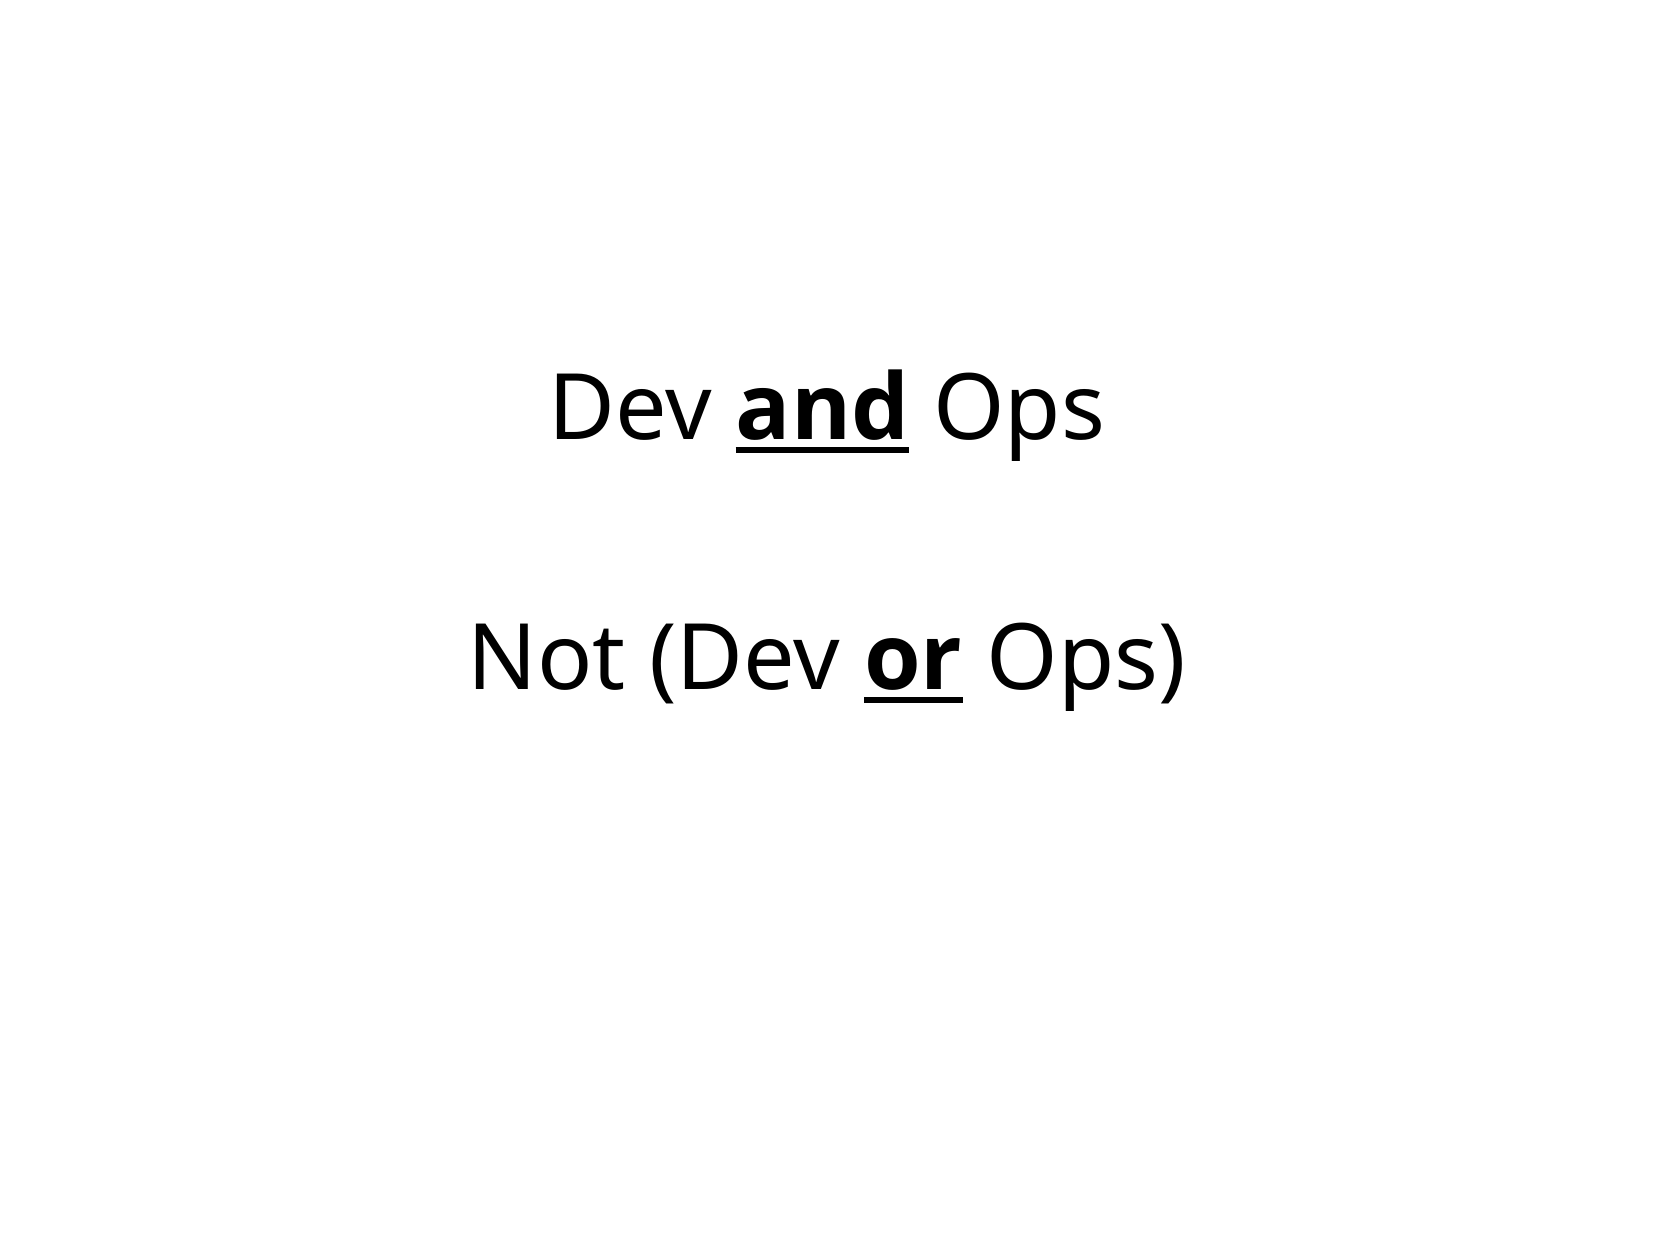

# Dev and Ops
Not (Dev or Ops)